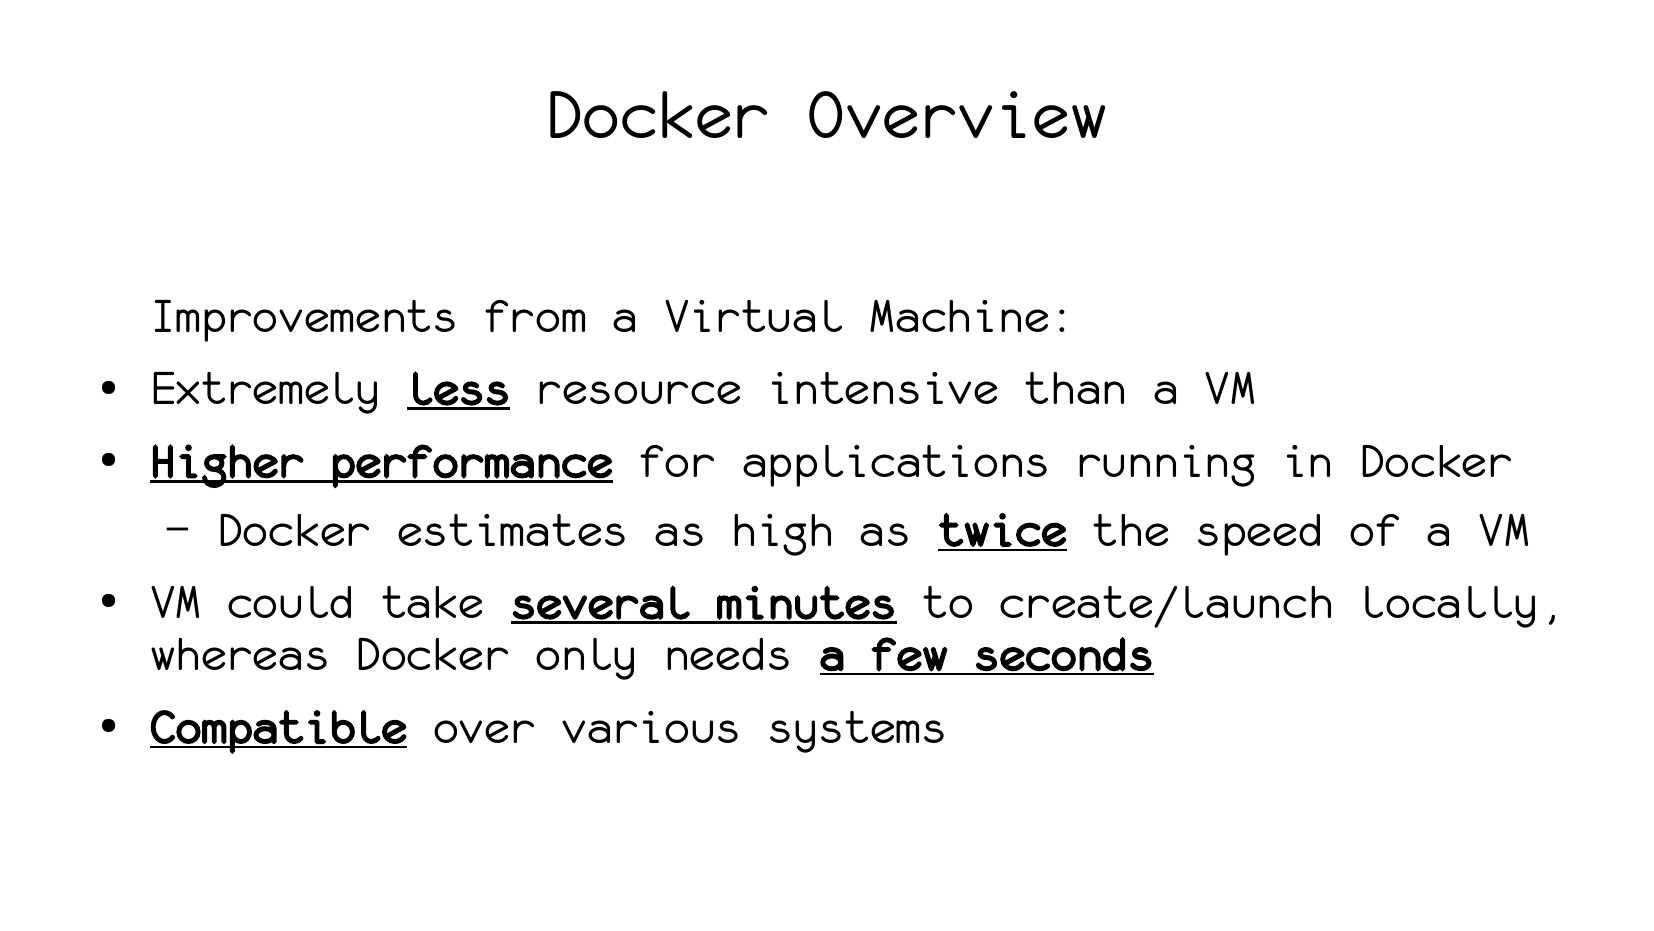

# Docker Overview
Improvements from a Virtual Machine:
Extremely less resource intensive than a VM
Higher performance for applications running in Docker
Docker estimates as high as twice the speed of a VM
VM could take several minutes to create/launch locally, whereas Docker only needs a few seconds
Compatible over various systems